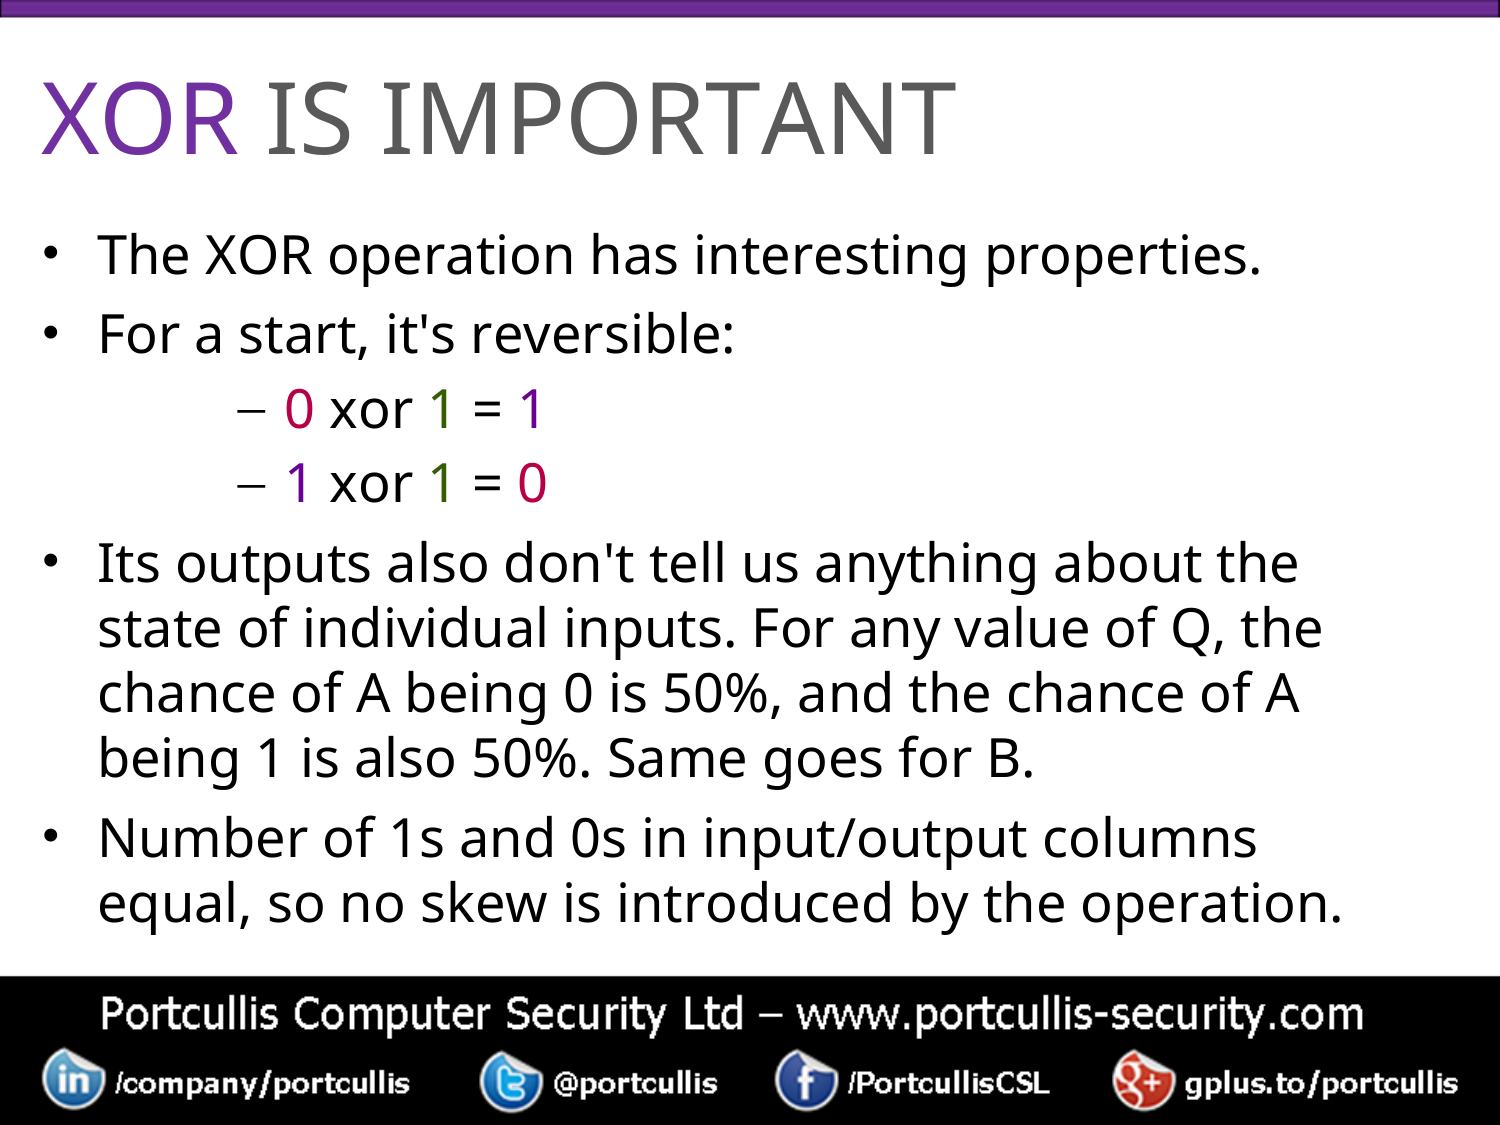

# XOR IS IMPORTANT
The XOR operation has interesting properties.
For a start, it's reversible:
0 xor 1 = 1
1 xor 1 = 0
Its outputs also don't tell us anything about the state of individual inputs. For any value of Q, the chance of A being 0 is 50%, and the chance of A being 1 is also 50%. Same goes for B.
Number of 1s and 0s in input/output columns equal, so no skew is introduced by the operation.